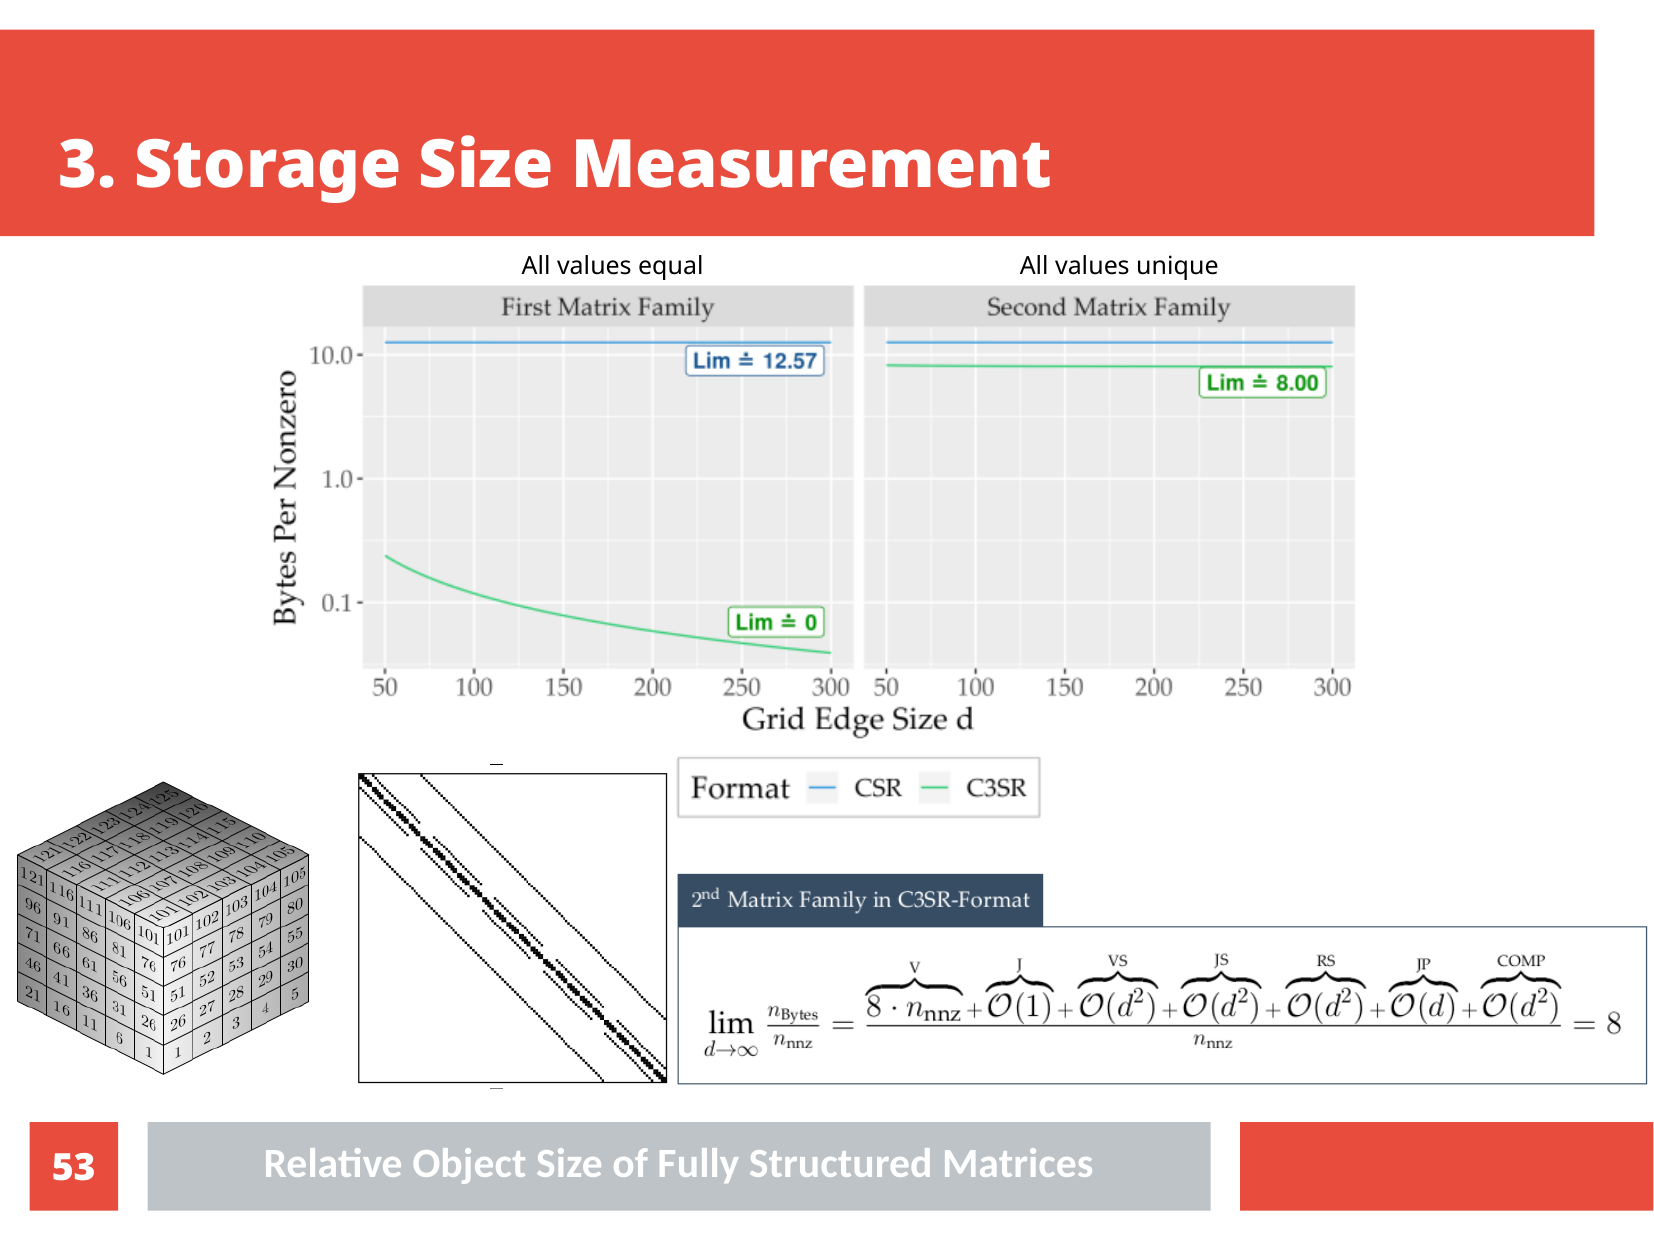

# 3. Storage Size Measurement
All values equal
All values unique
53
Relative Object Size of Fully Structured Matrices